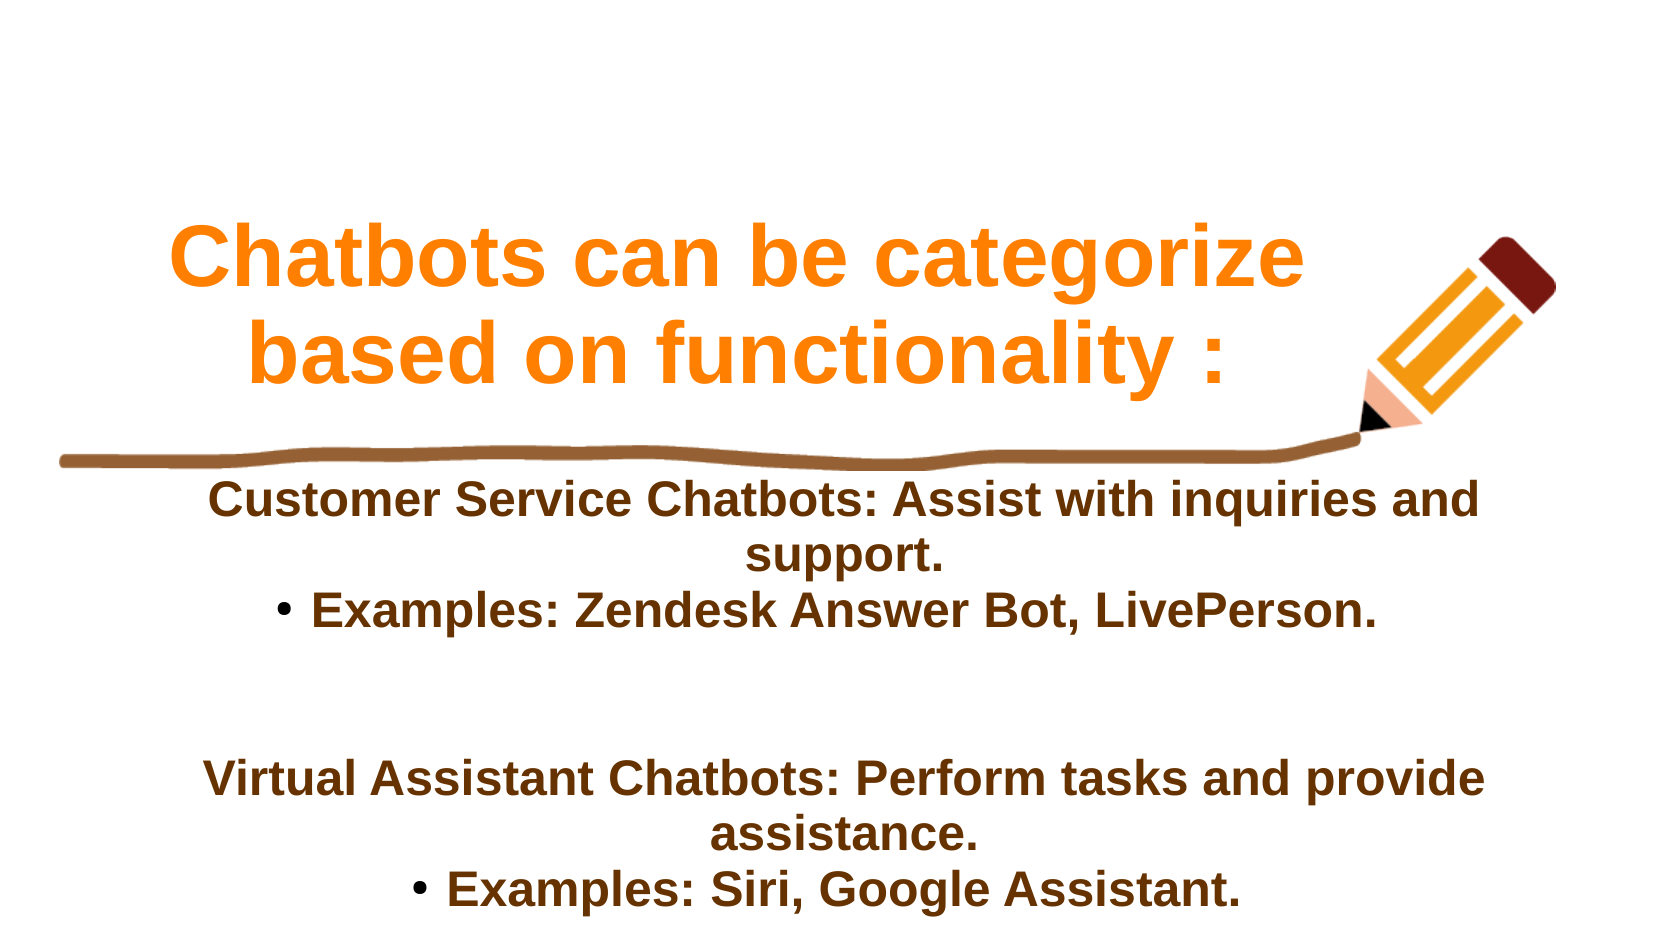

# Chatbots can be categorize based on functionality :
Customer Service Chatbots: Assist with inquiries and support.
Examples: Zendesk Answer Bot, LivePerson.
Virtual Assistant Chatbots: Perform tasks and provide assistance.
Examples: Siri, Google Assistant.